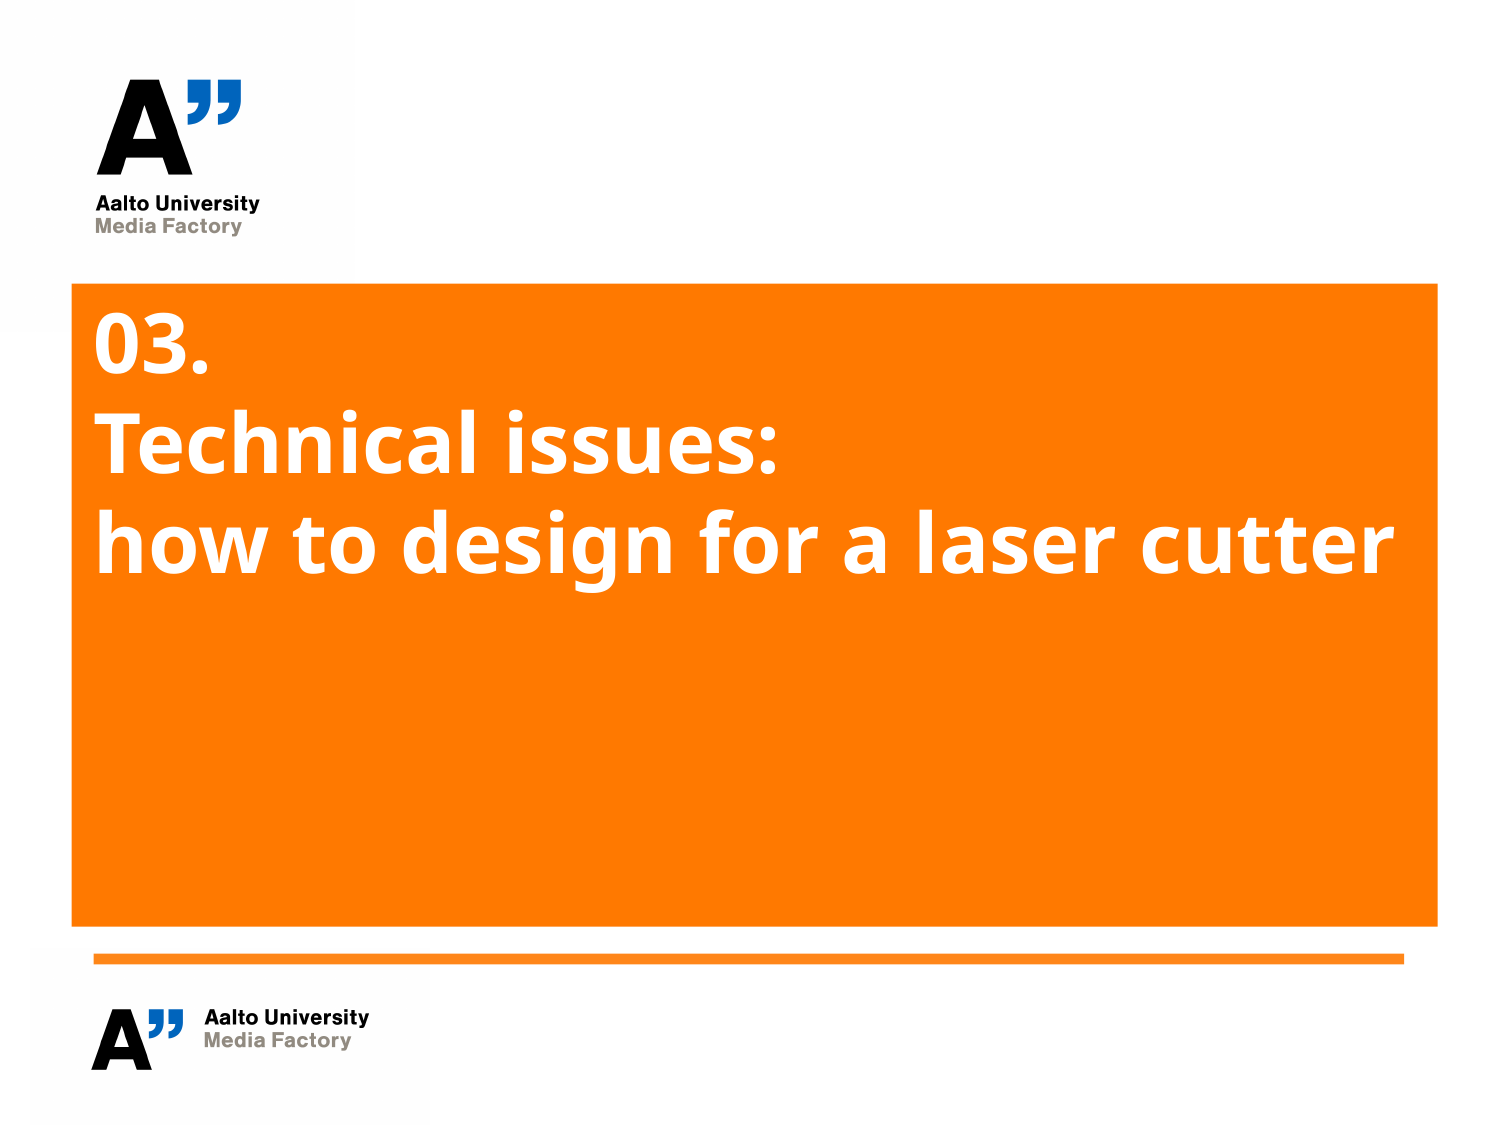

#
03.
Technical issues:
how to design for a laser cutter